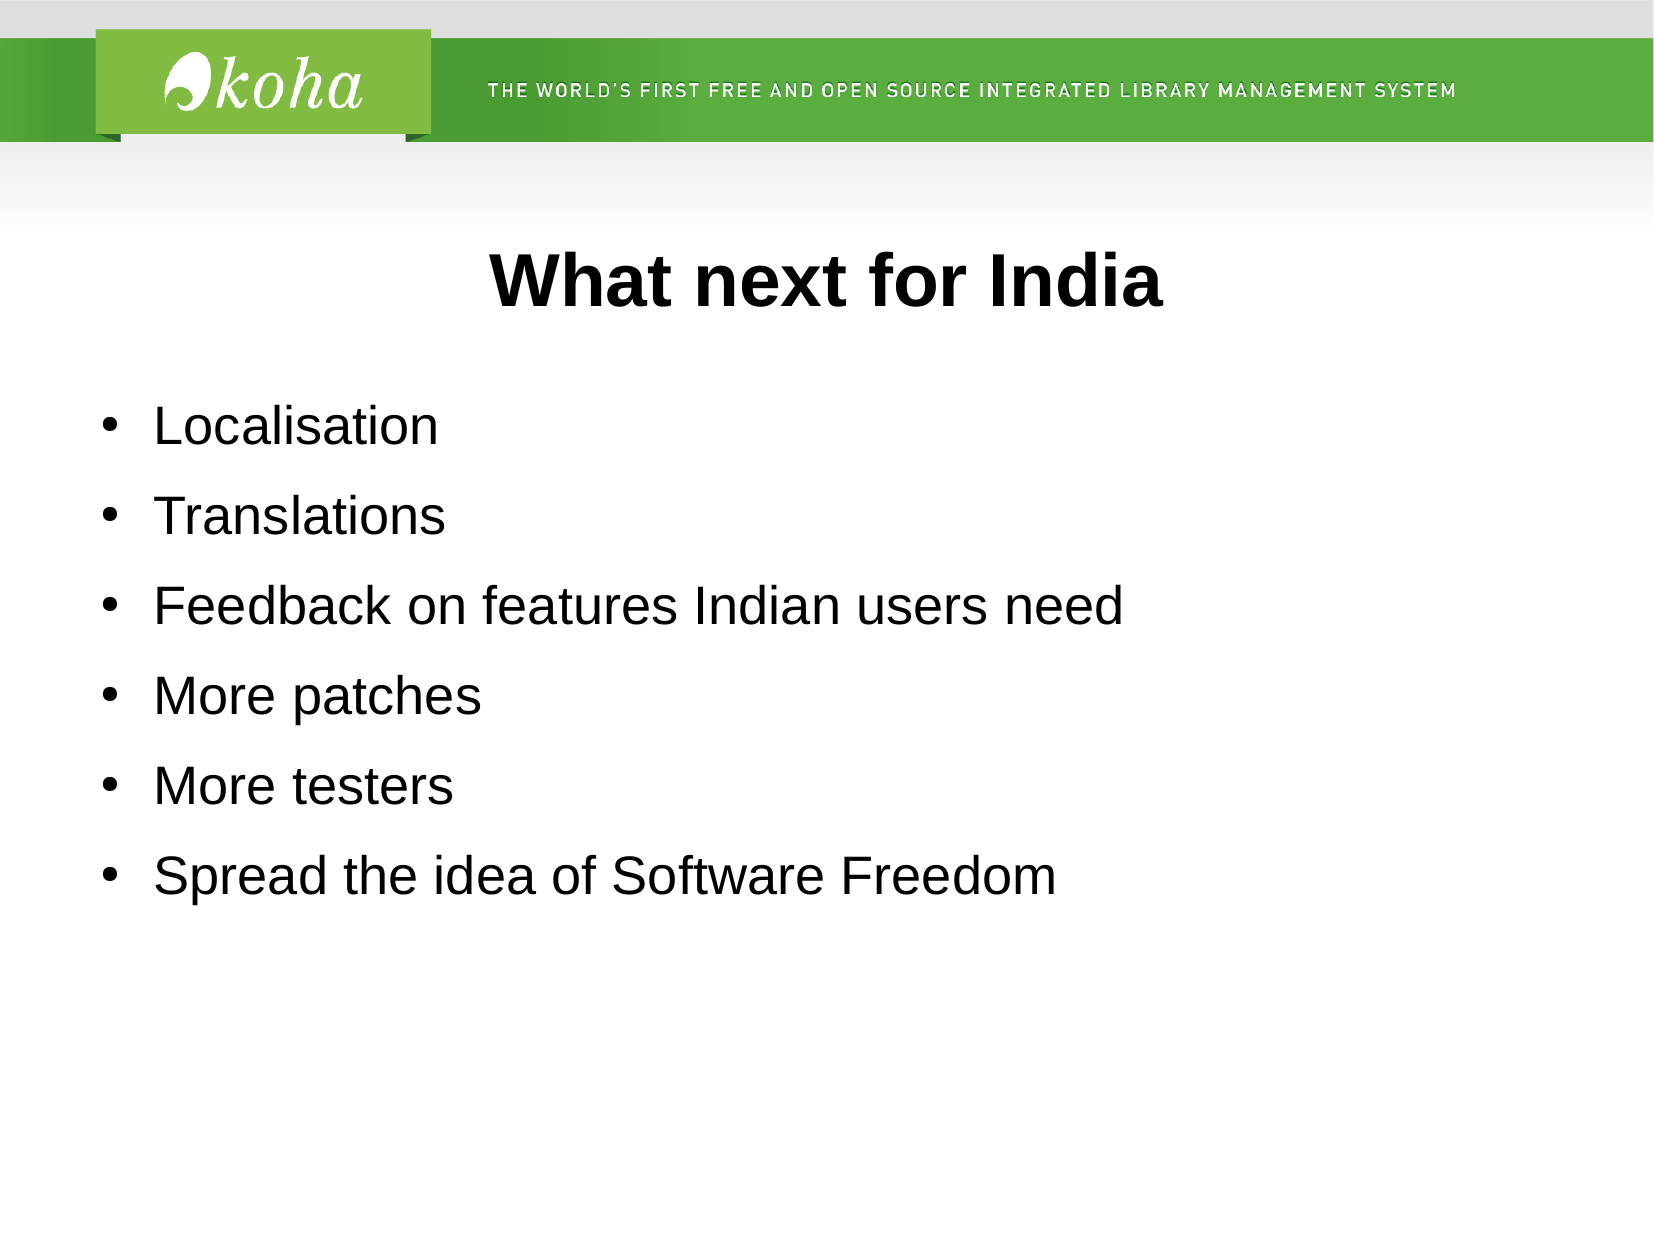

# What next for India
Localisation
Translations
Feedback on features Indian users need
More patches
More testers
Spread the idea of Software Freedom